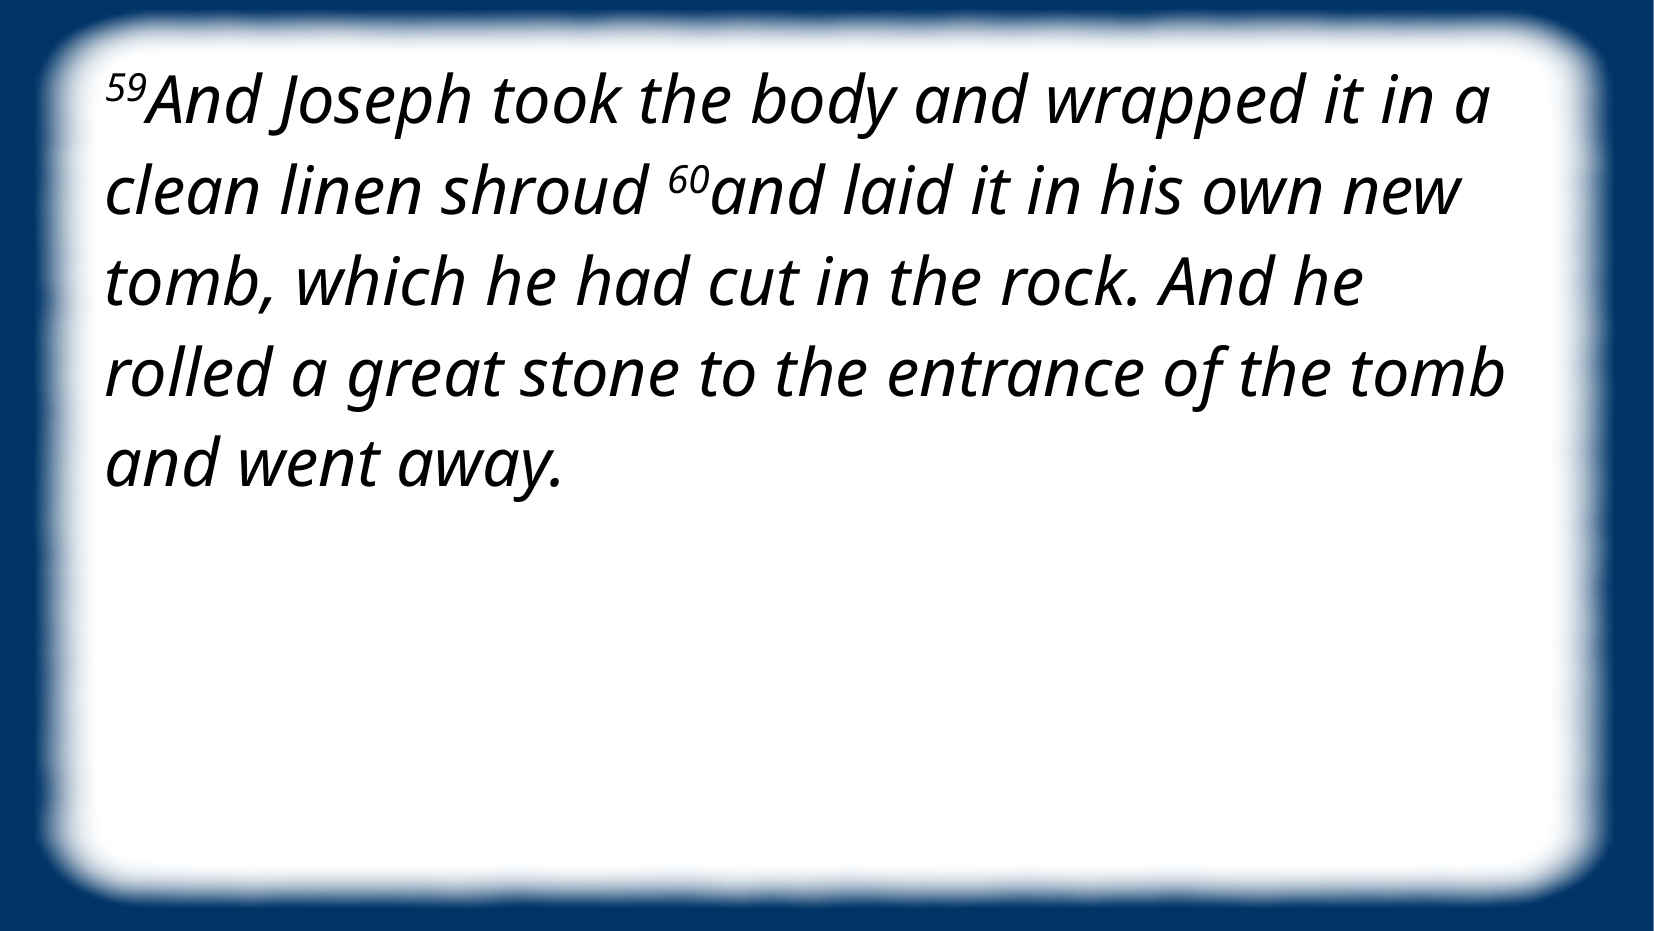

59And Joseph took the body and wrapped it in a clean linen shroud 60and laid it in his own new tomb, which he had cut in the rock. And he rolled a great stone to the entrance of the tomb and went away.